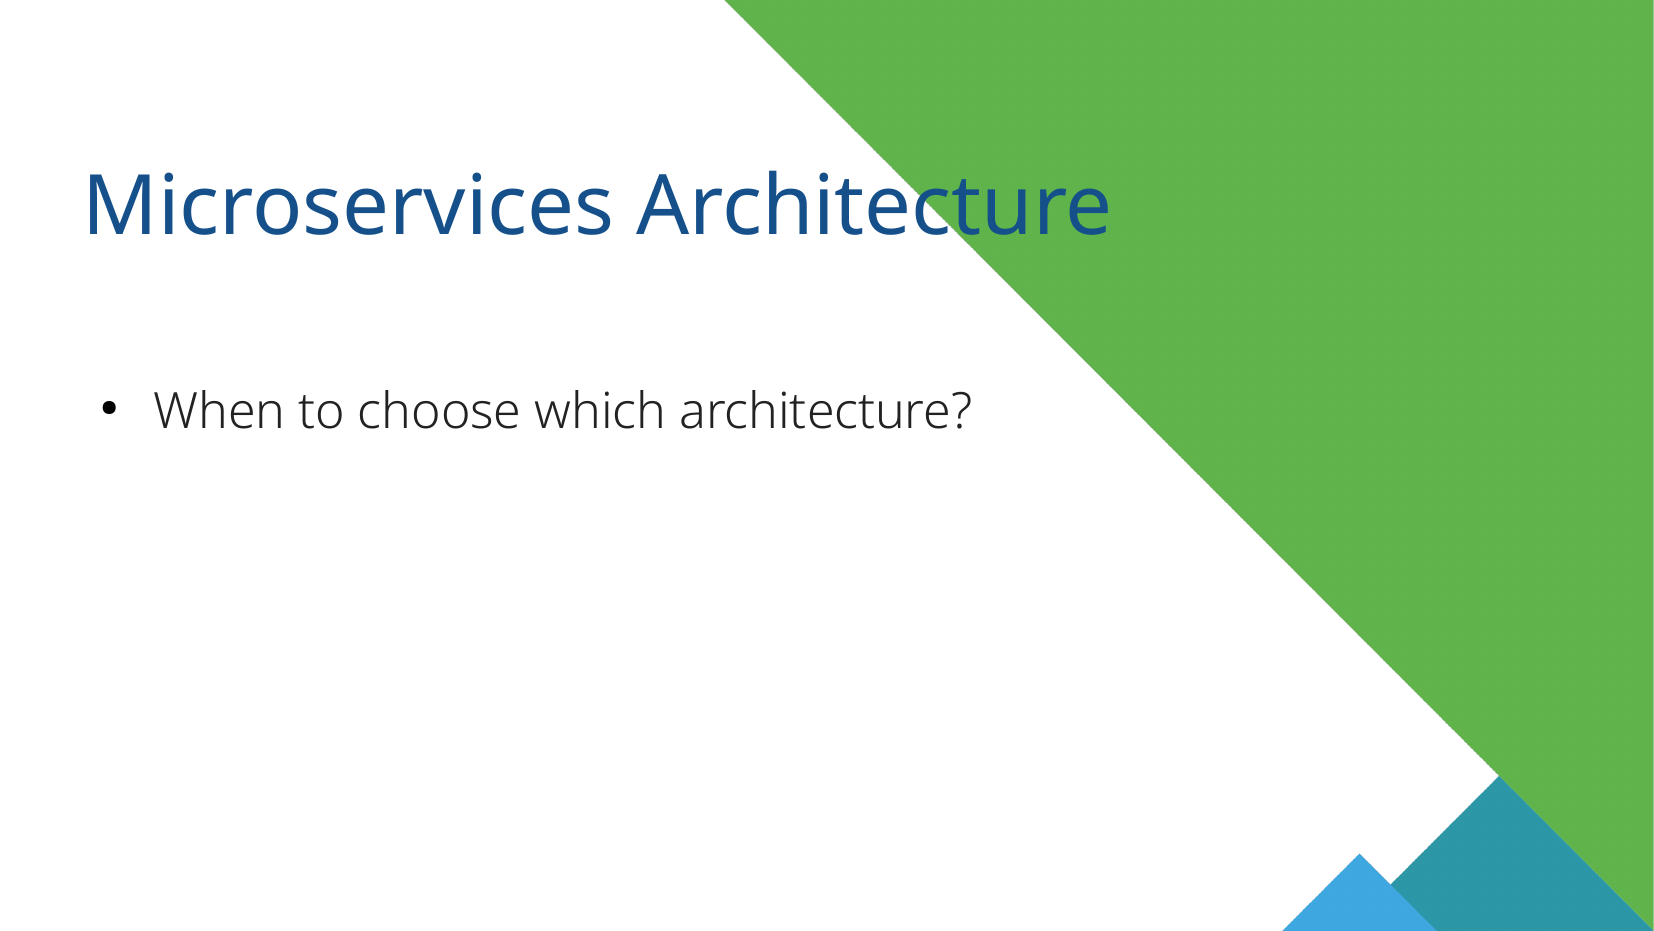

# Microservices Architecture
When to choose which architecture?